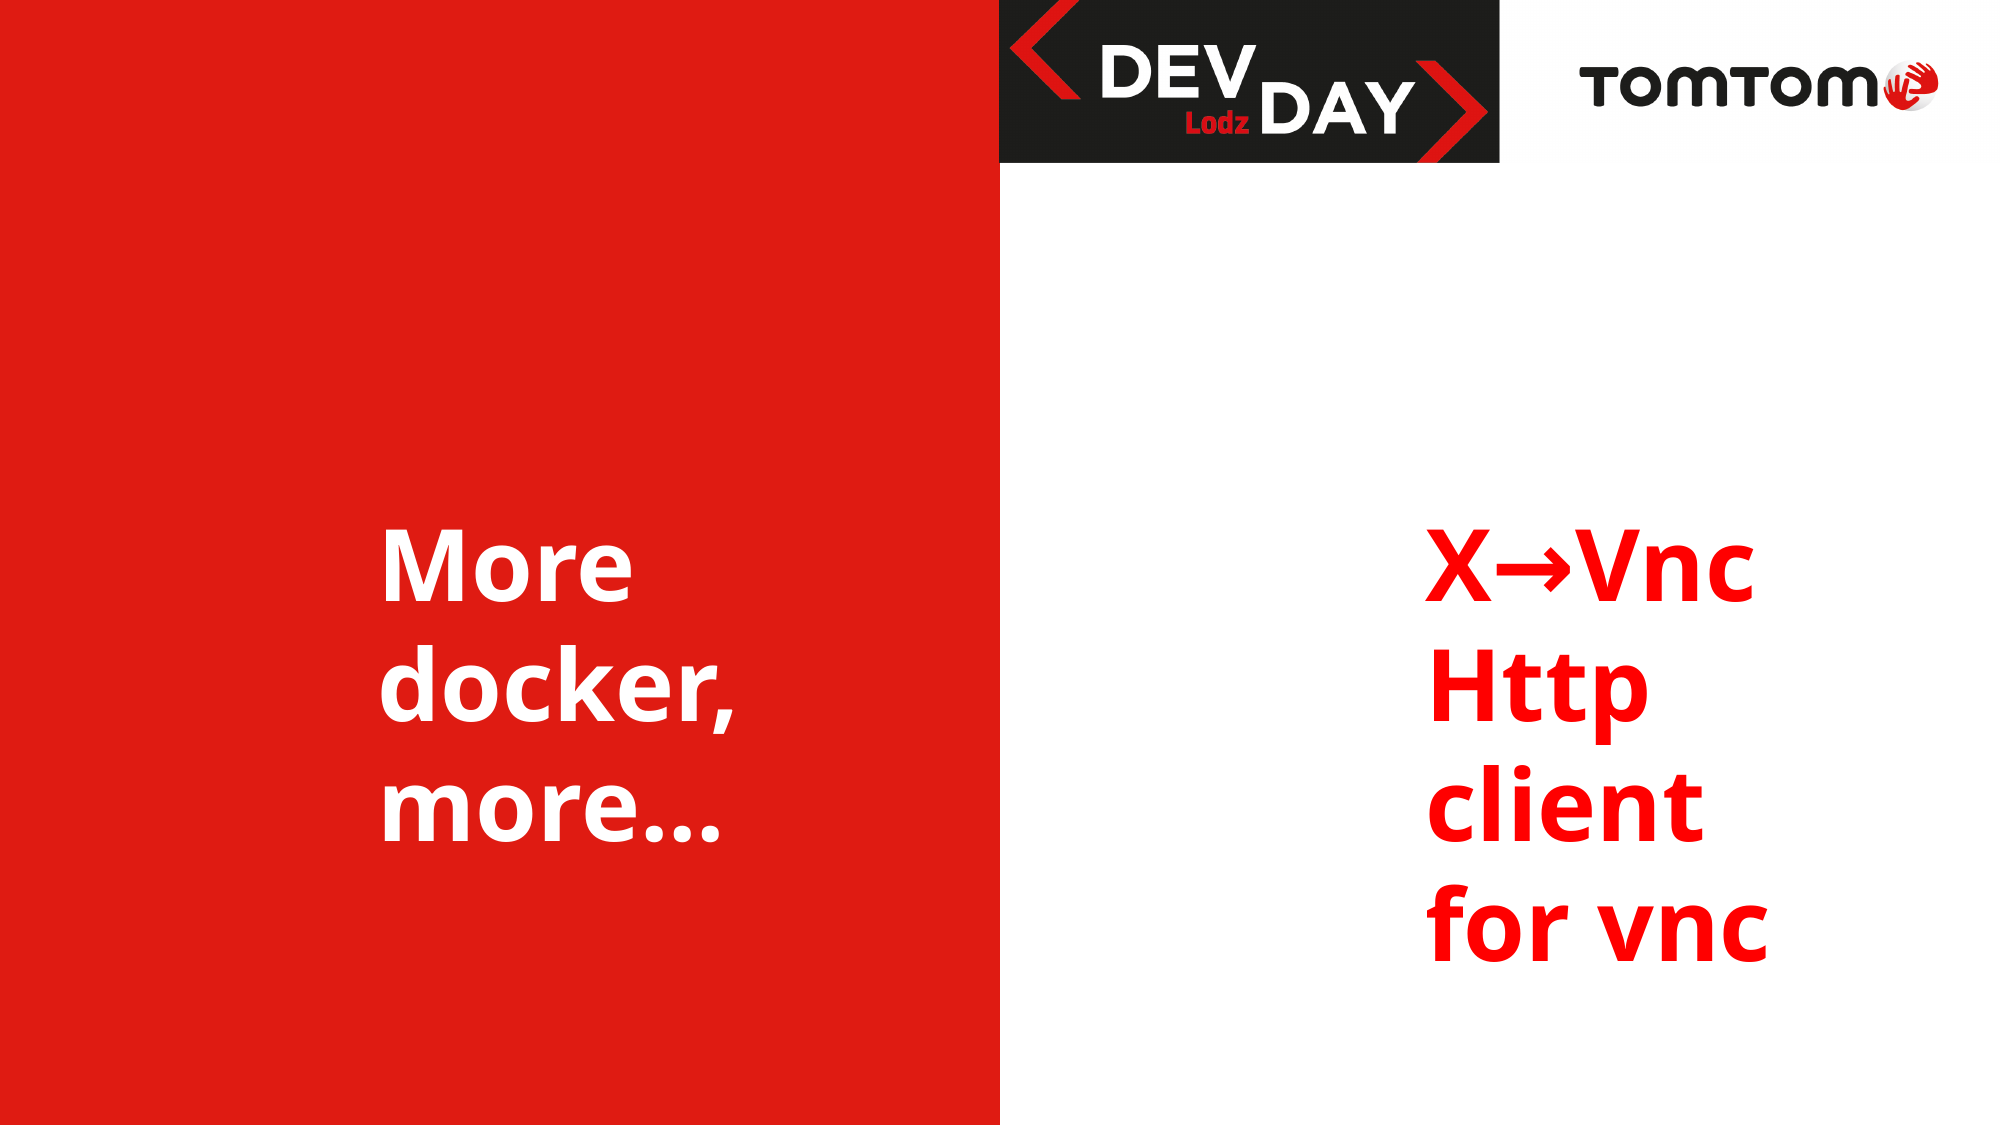

More docker, more...
X→Vnc
Http client for vnc